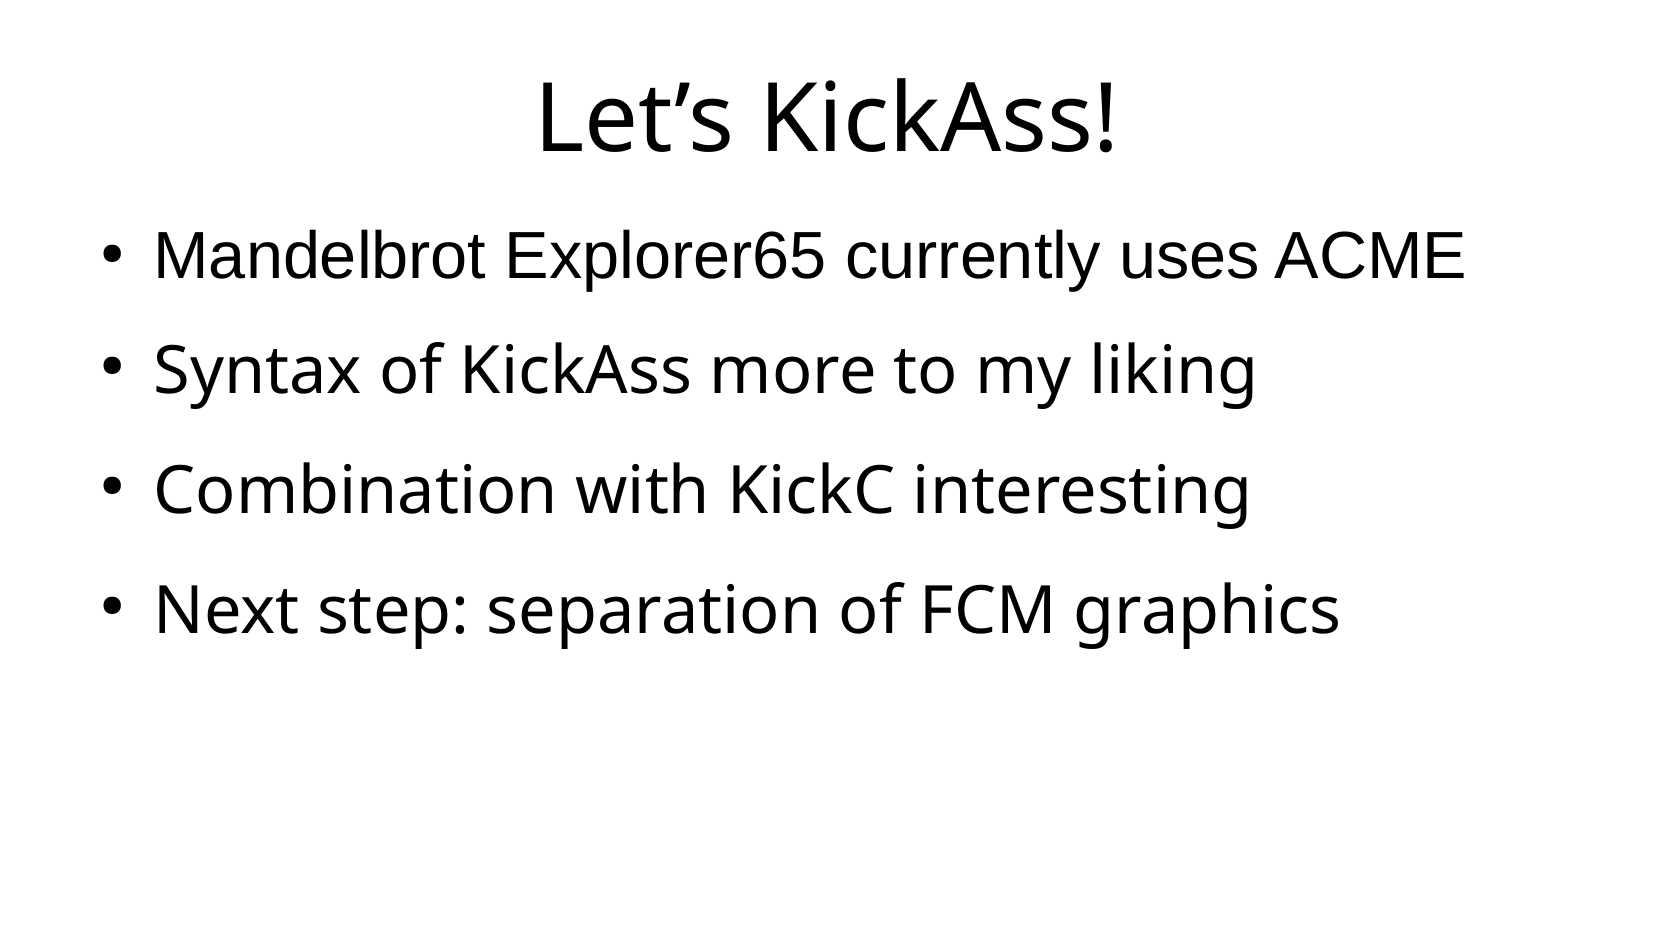

# Let’s KickAss!
Mandelbrot Explorer65 currently uses ACME
Syntax of KickAss more to my liking
Combination with KickC interesting
Next step: separation of FCM graphics